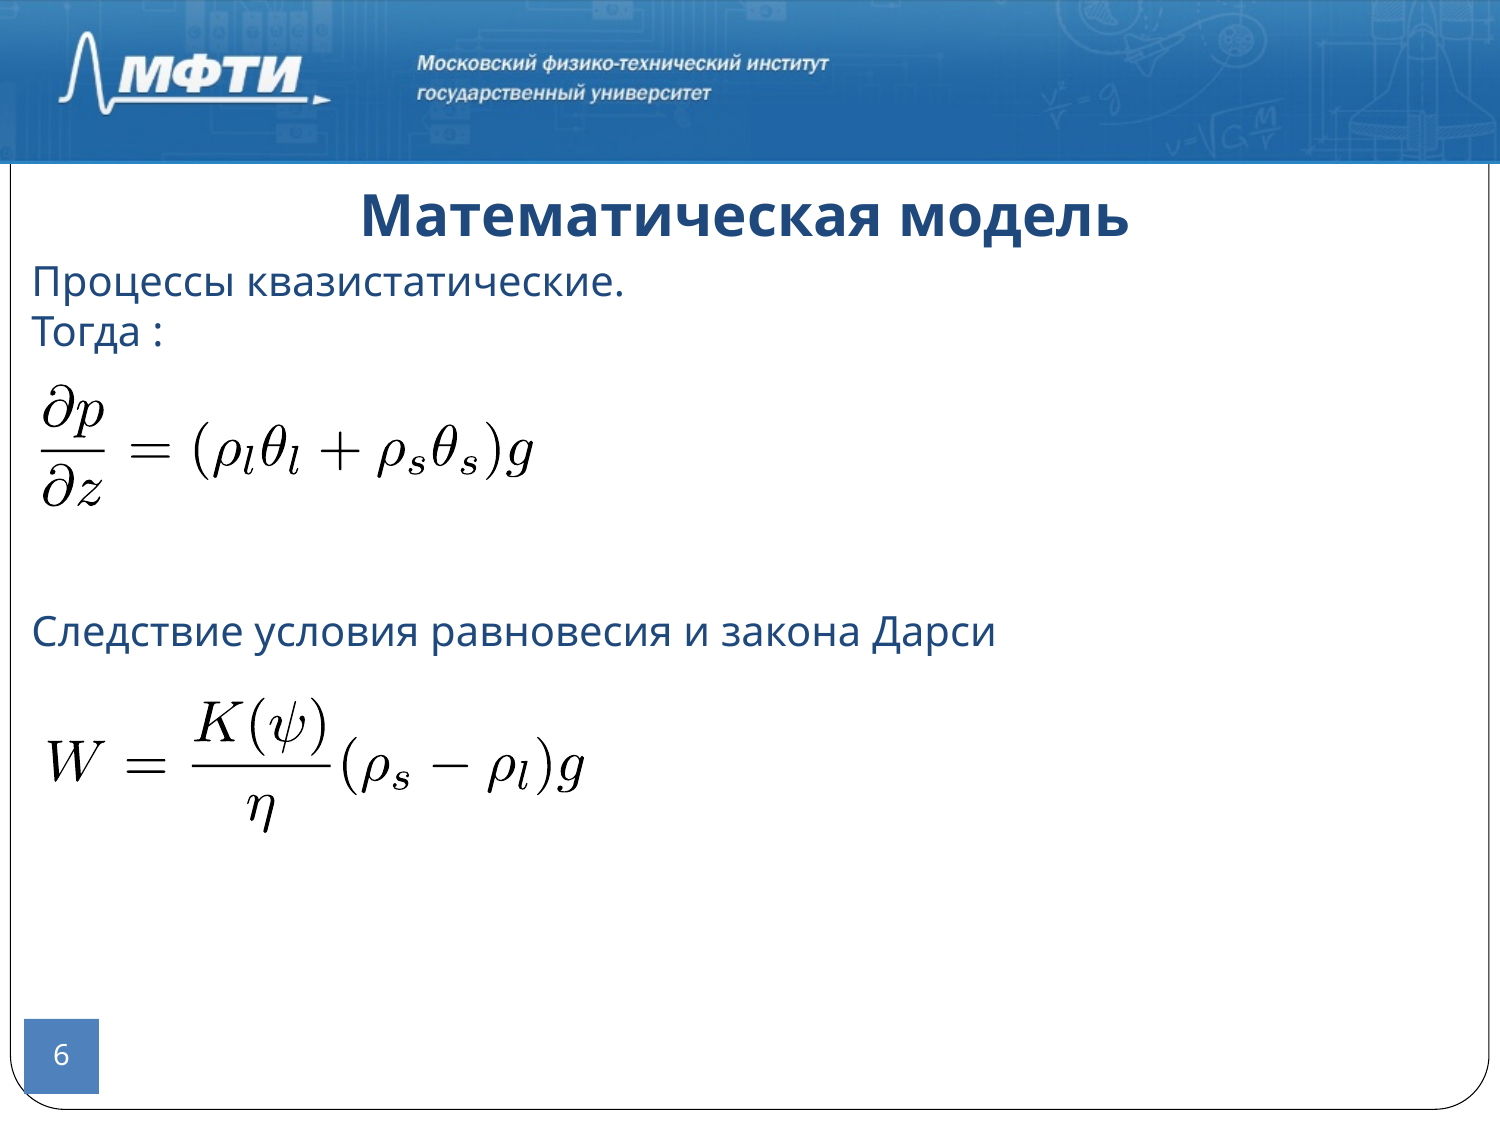

Математическая модель
Процессы квазистатические.
Тогда :
Следствие условия равновесия и закона Дарси